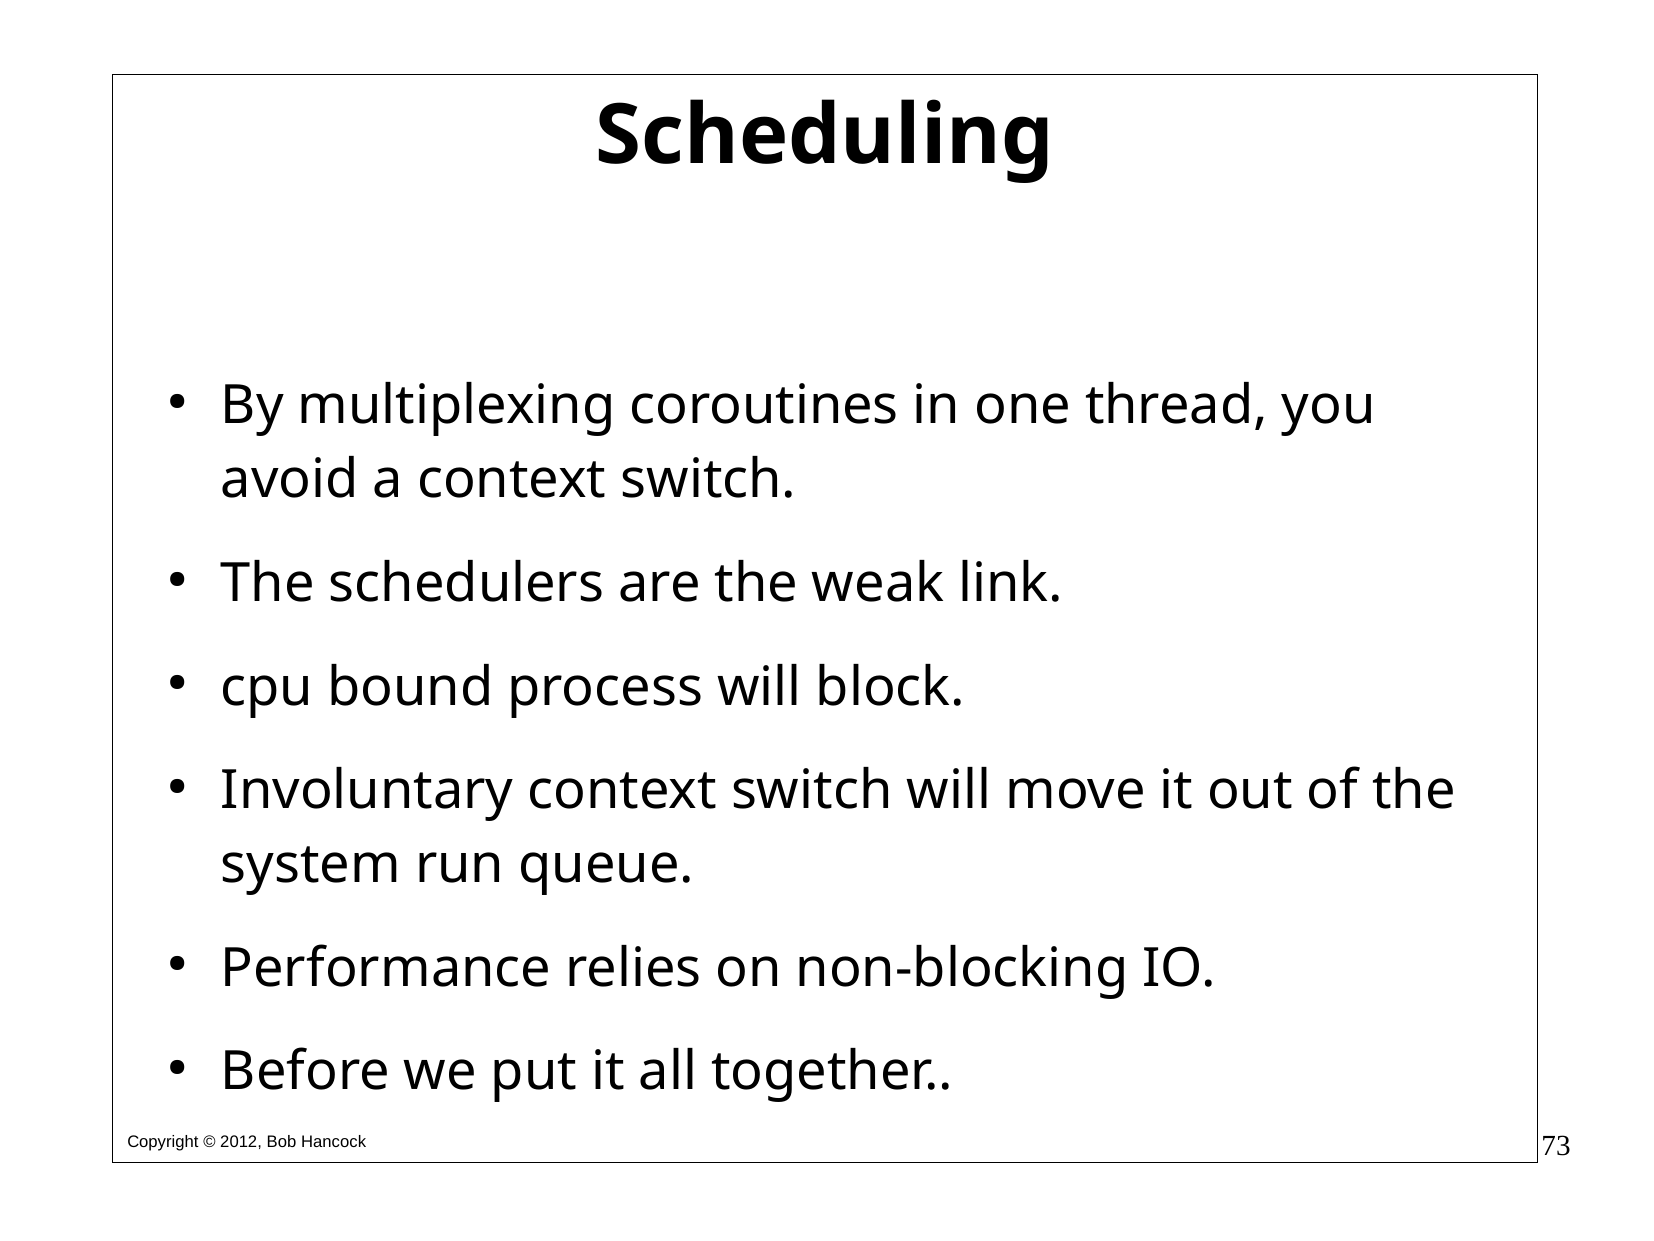

# Scheduling
By multiplexing coroutines in one thread, you avoid a context switch.
The schedulers are the weak link.
cpu bound process will block.
Involuntary context switch will move it out of the system run queue.
Performance relies on non-blocking IO.
Before we put it all together..
Copyright © 2012, Bob Hancock
73